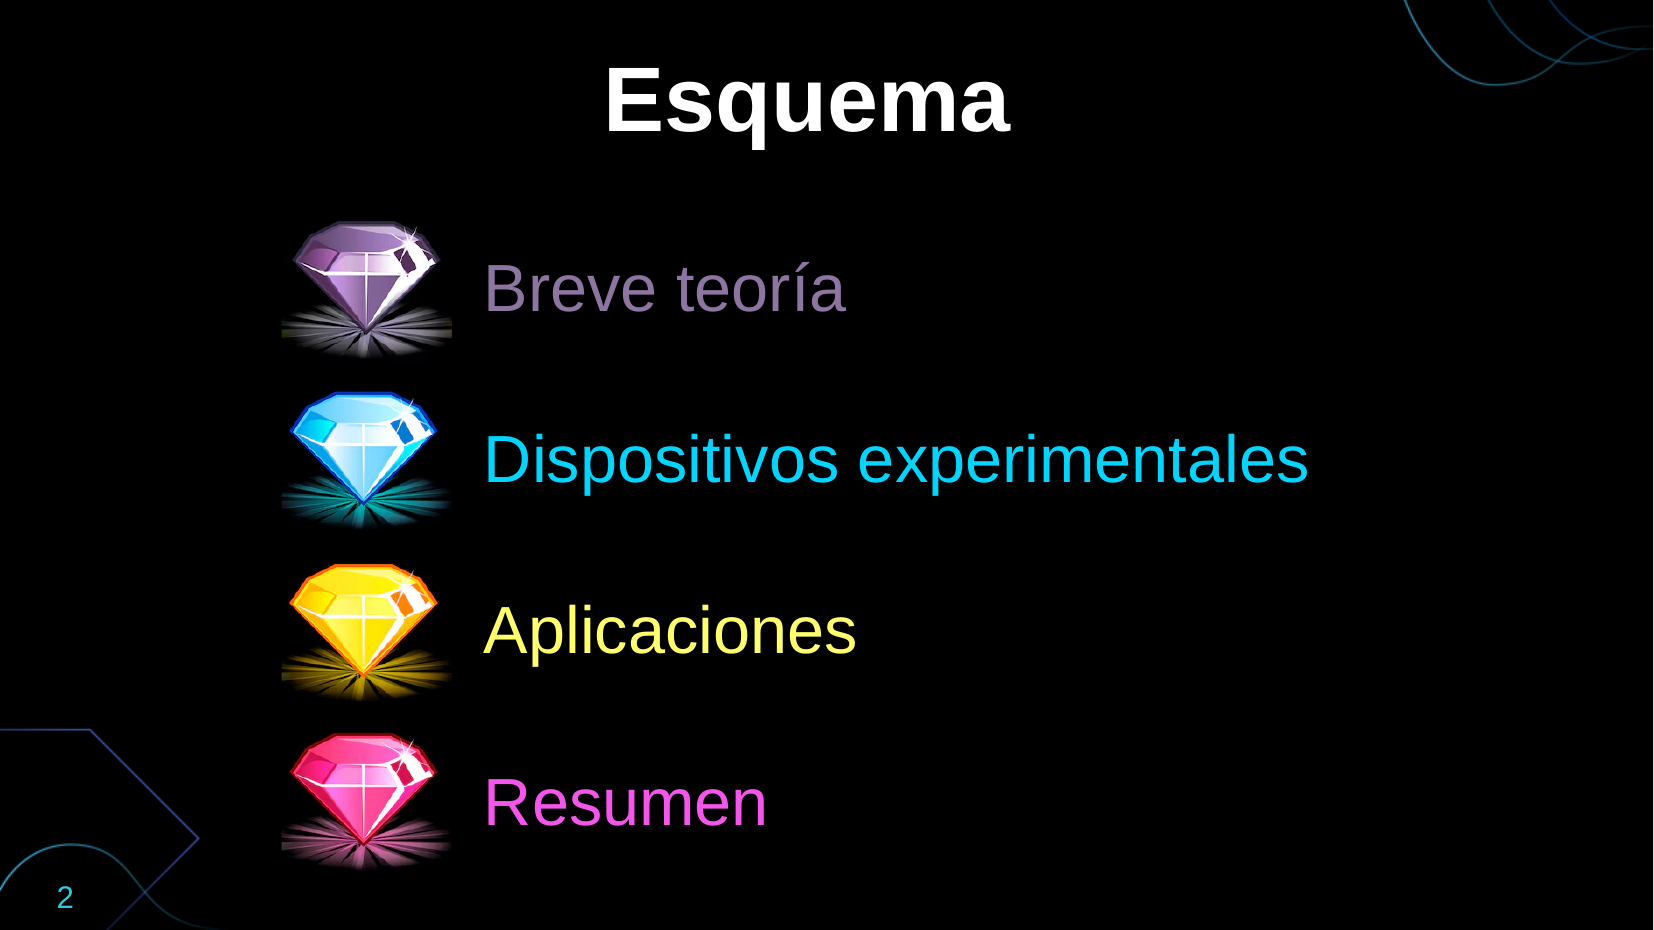

Esquema
Breve teoría
Dispositivos experimentales
Aplicaciones
Resumen